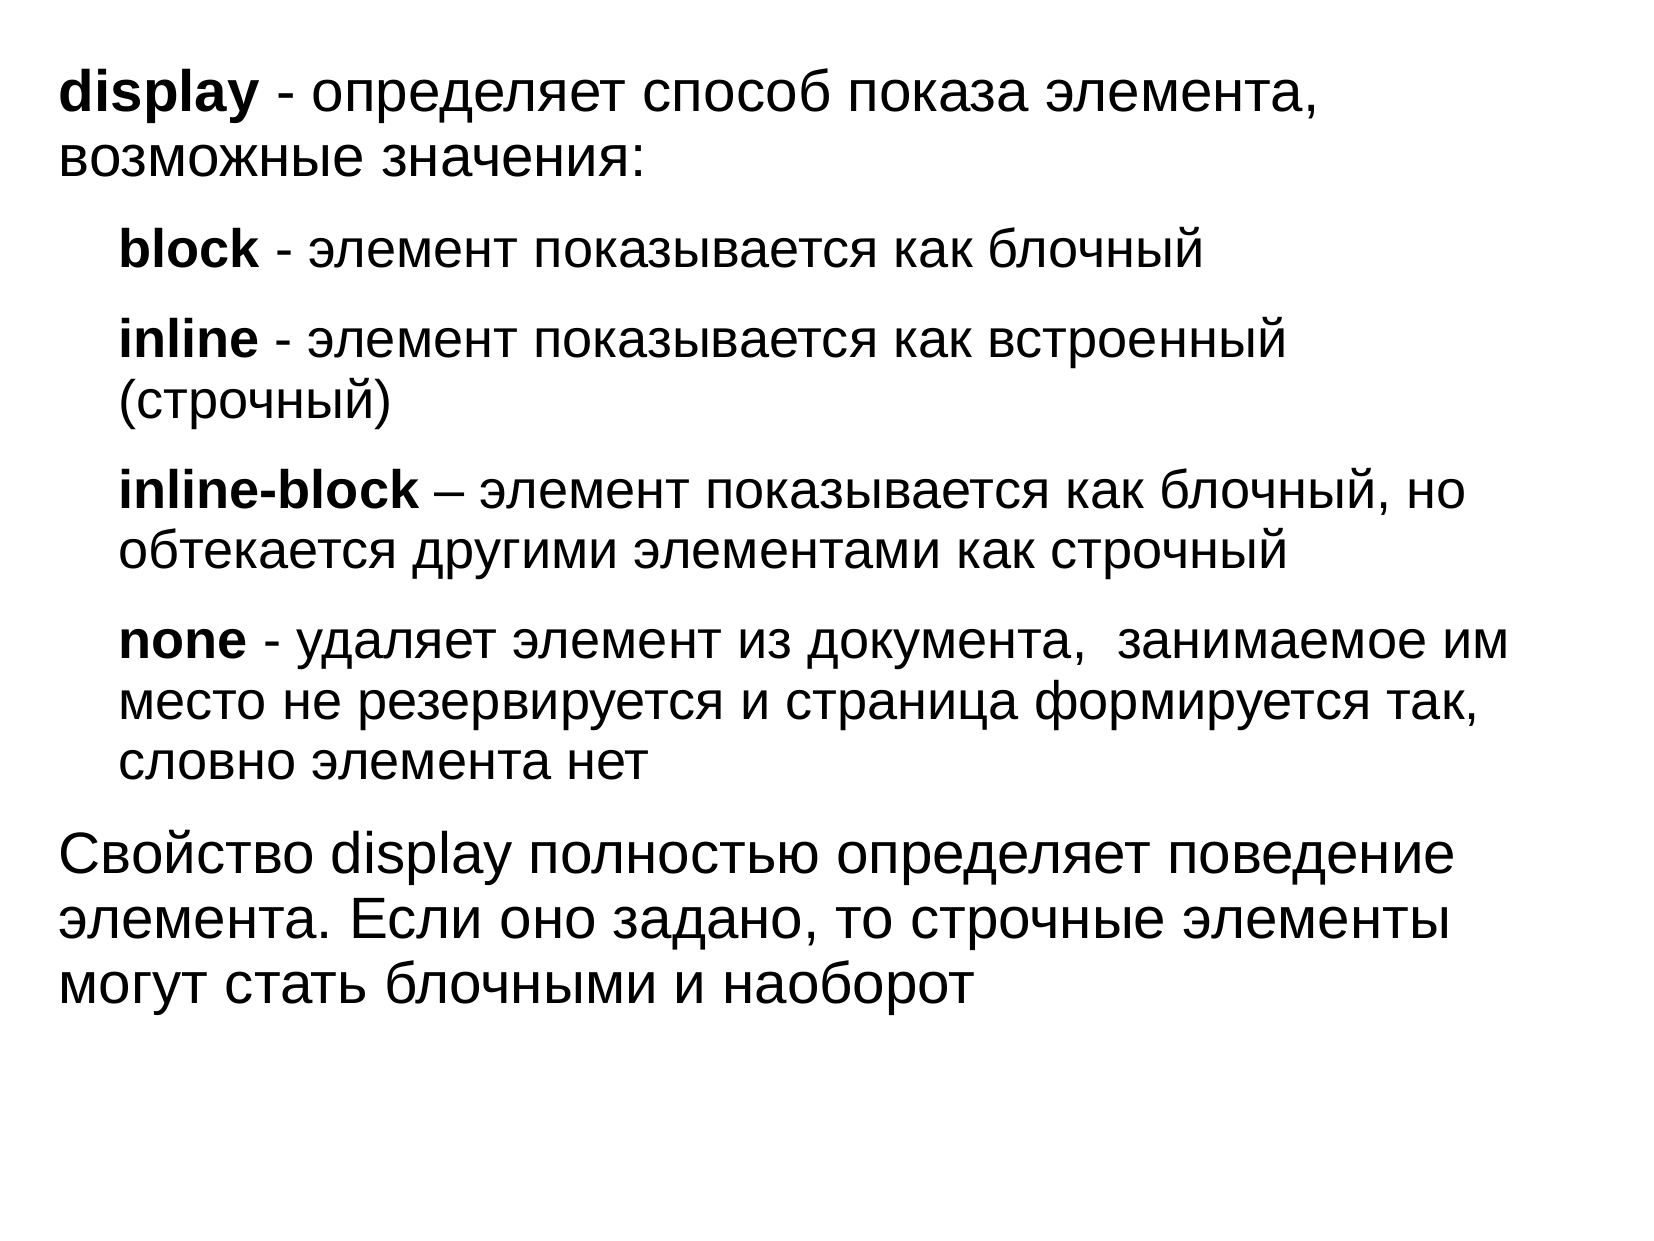

# display - определяет способ показа элемента, возможные значения:
block - элемент показывается как блочный
inline - элемент показывается как встроенный (строчный)
inline-block – элемент показывается как блочный, но обтекается другими элементами как строчный
none - удаляет элемент из документа, занимаемое им место не резервируется и страница формируется так, словно элемента нет
Свойство display полностью определяет поведение элемента. Если оно задано, то строчные элементы могут стать блочными и наоборот